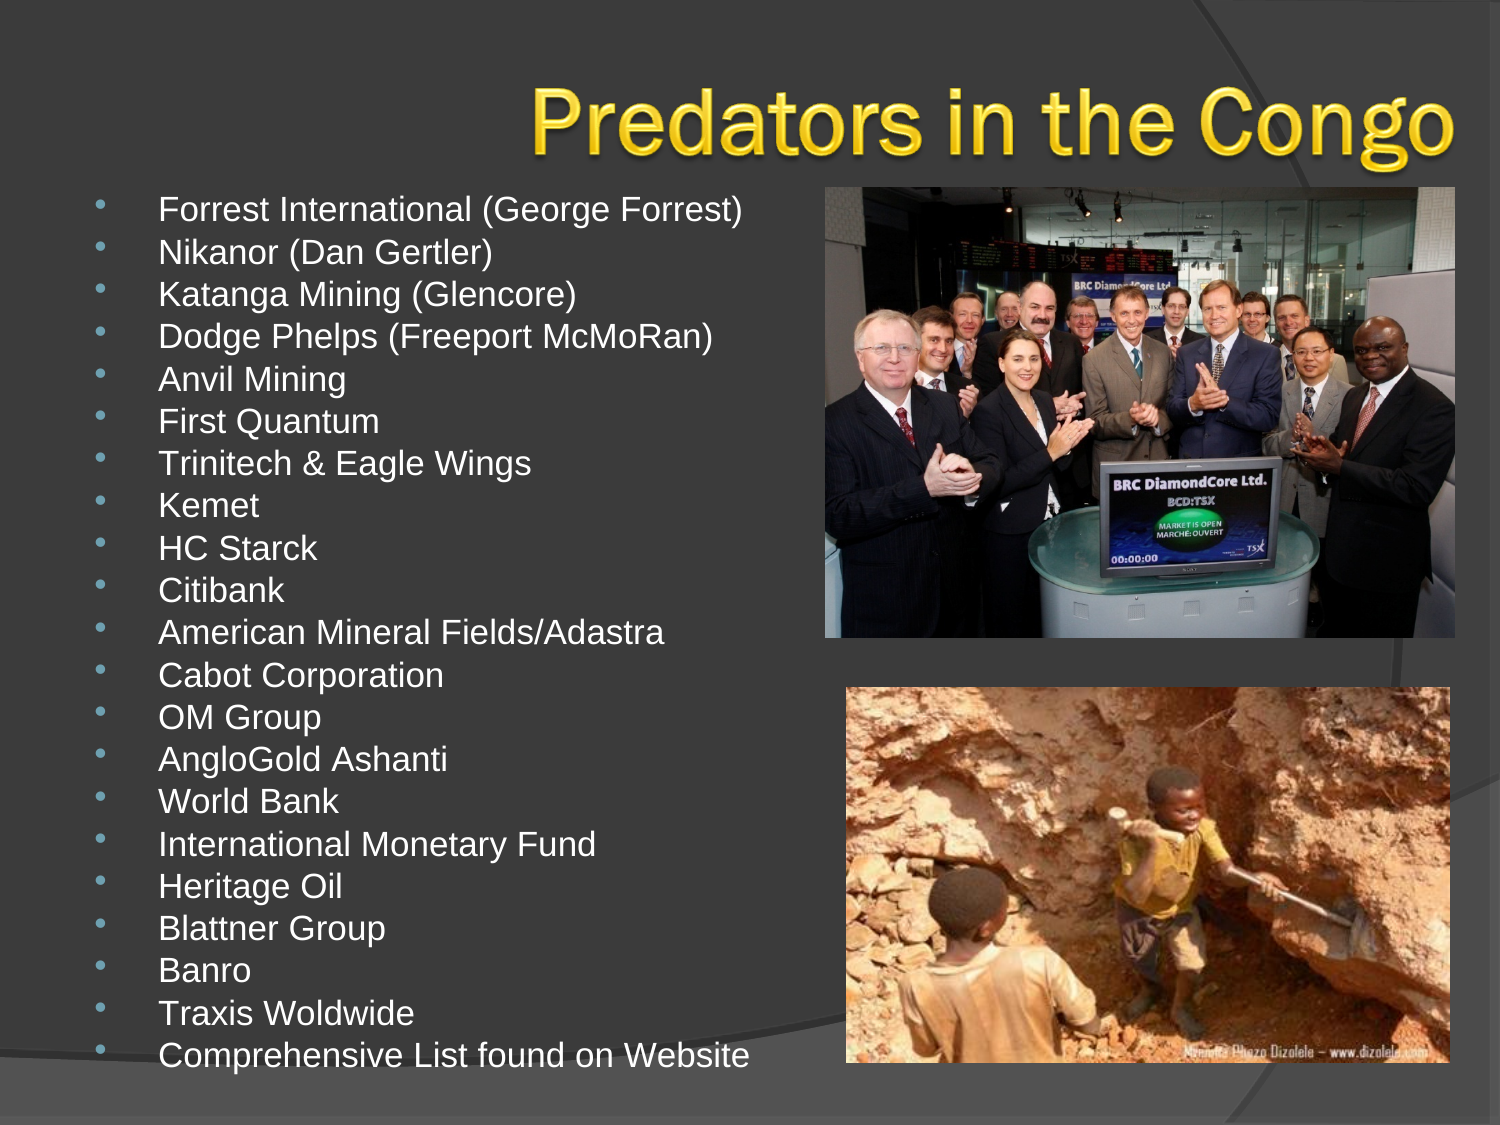

# Forrest International (George Forrest)
Nikanor (Dan Gertler)
Katanga Mining (Glencore)
Dodge Phelps (Freeport McMoRan)
Anvil Mining
First Quantum
Trinitech & Eagle Wings
Kemet
HC Starck
Citibank
American Mineral Fields/Adastra
Cabot Corporation
OM Group
AngloGold Ashanti
World Bank
International Monetary Fund
Heritage Oil
Blattner Group
Banro
Traxis Woldwide
Comprehensive List found on Website